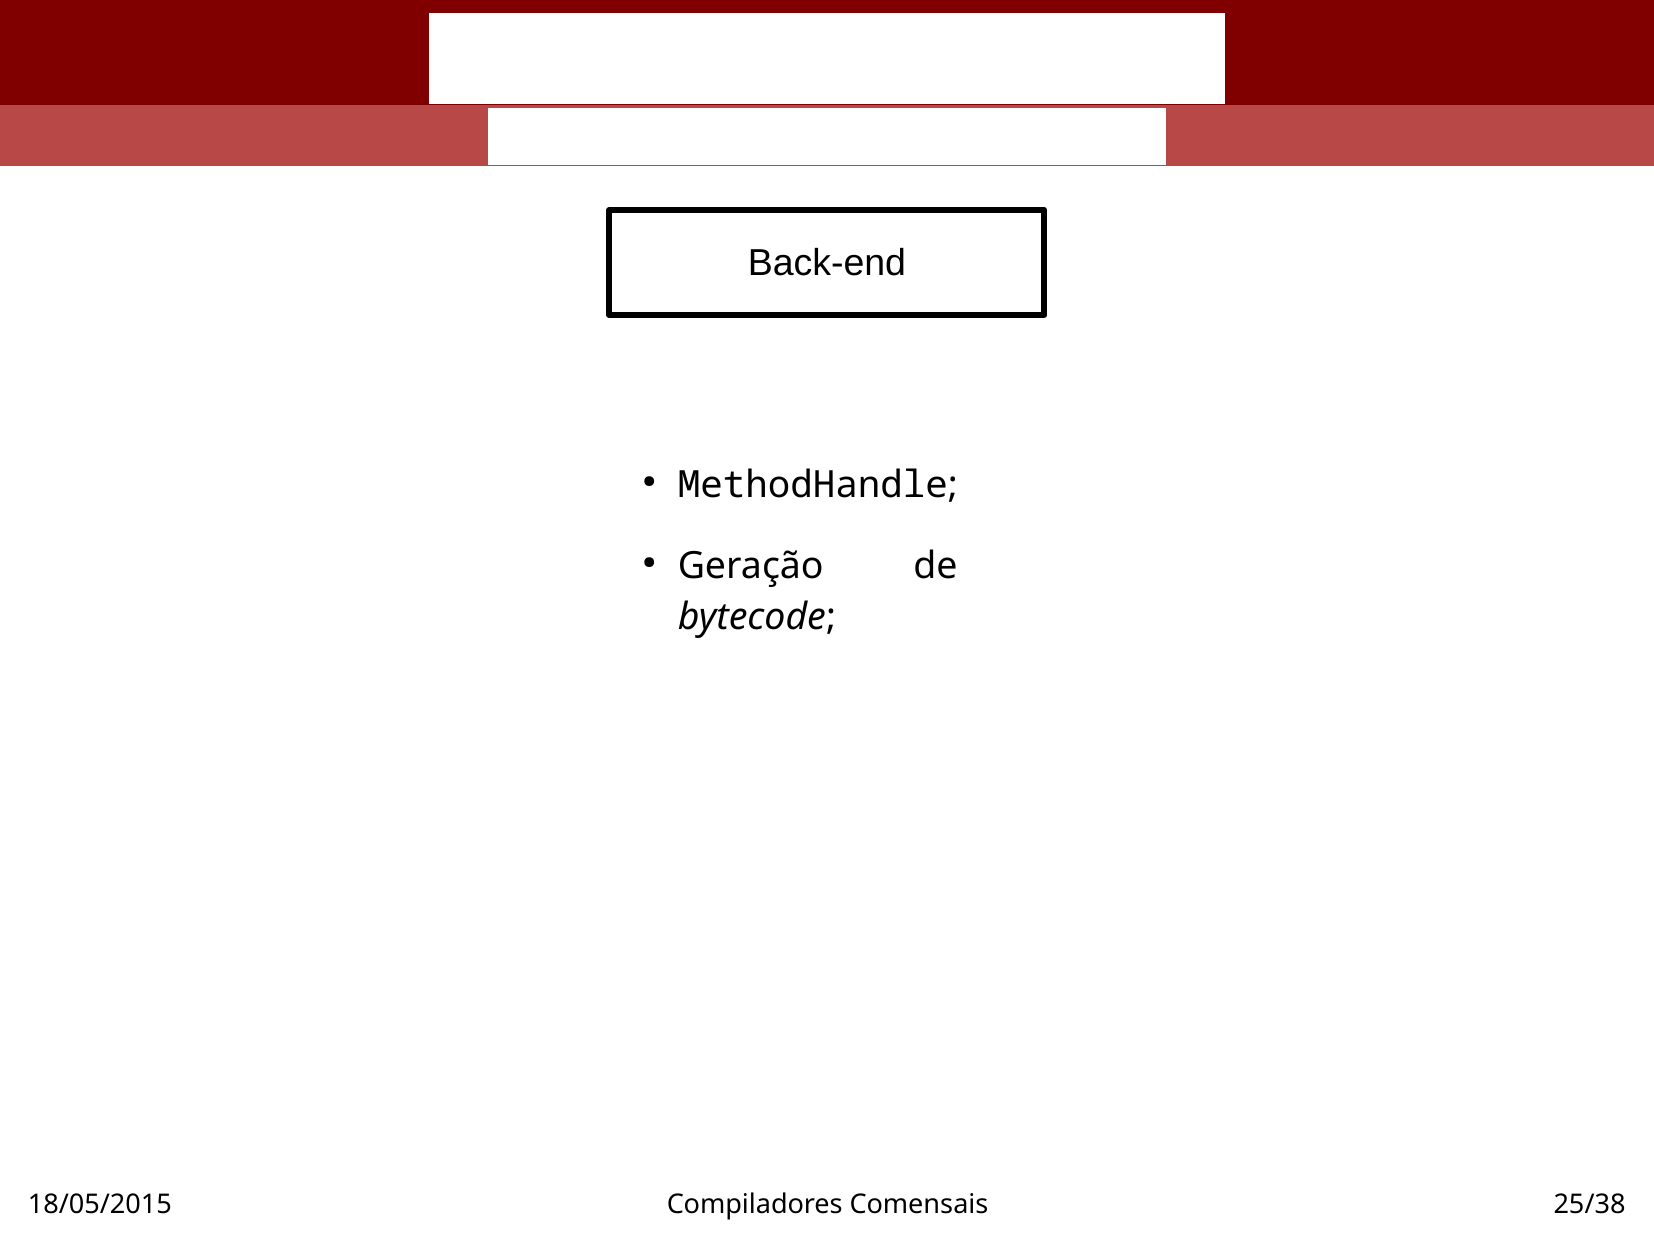

# Compiladores Comensais
Implementação na JVM - StreamJIT
Back-end
MethodHandle;
Geração de bytecode;
25